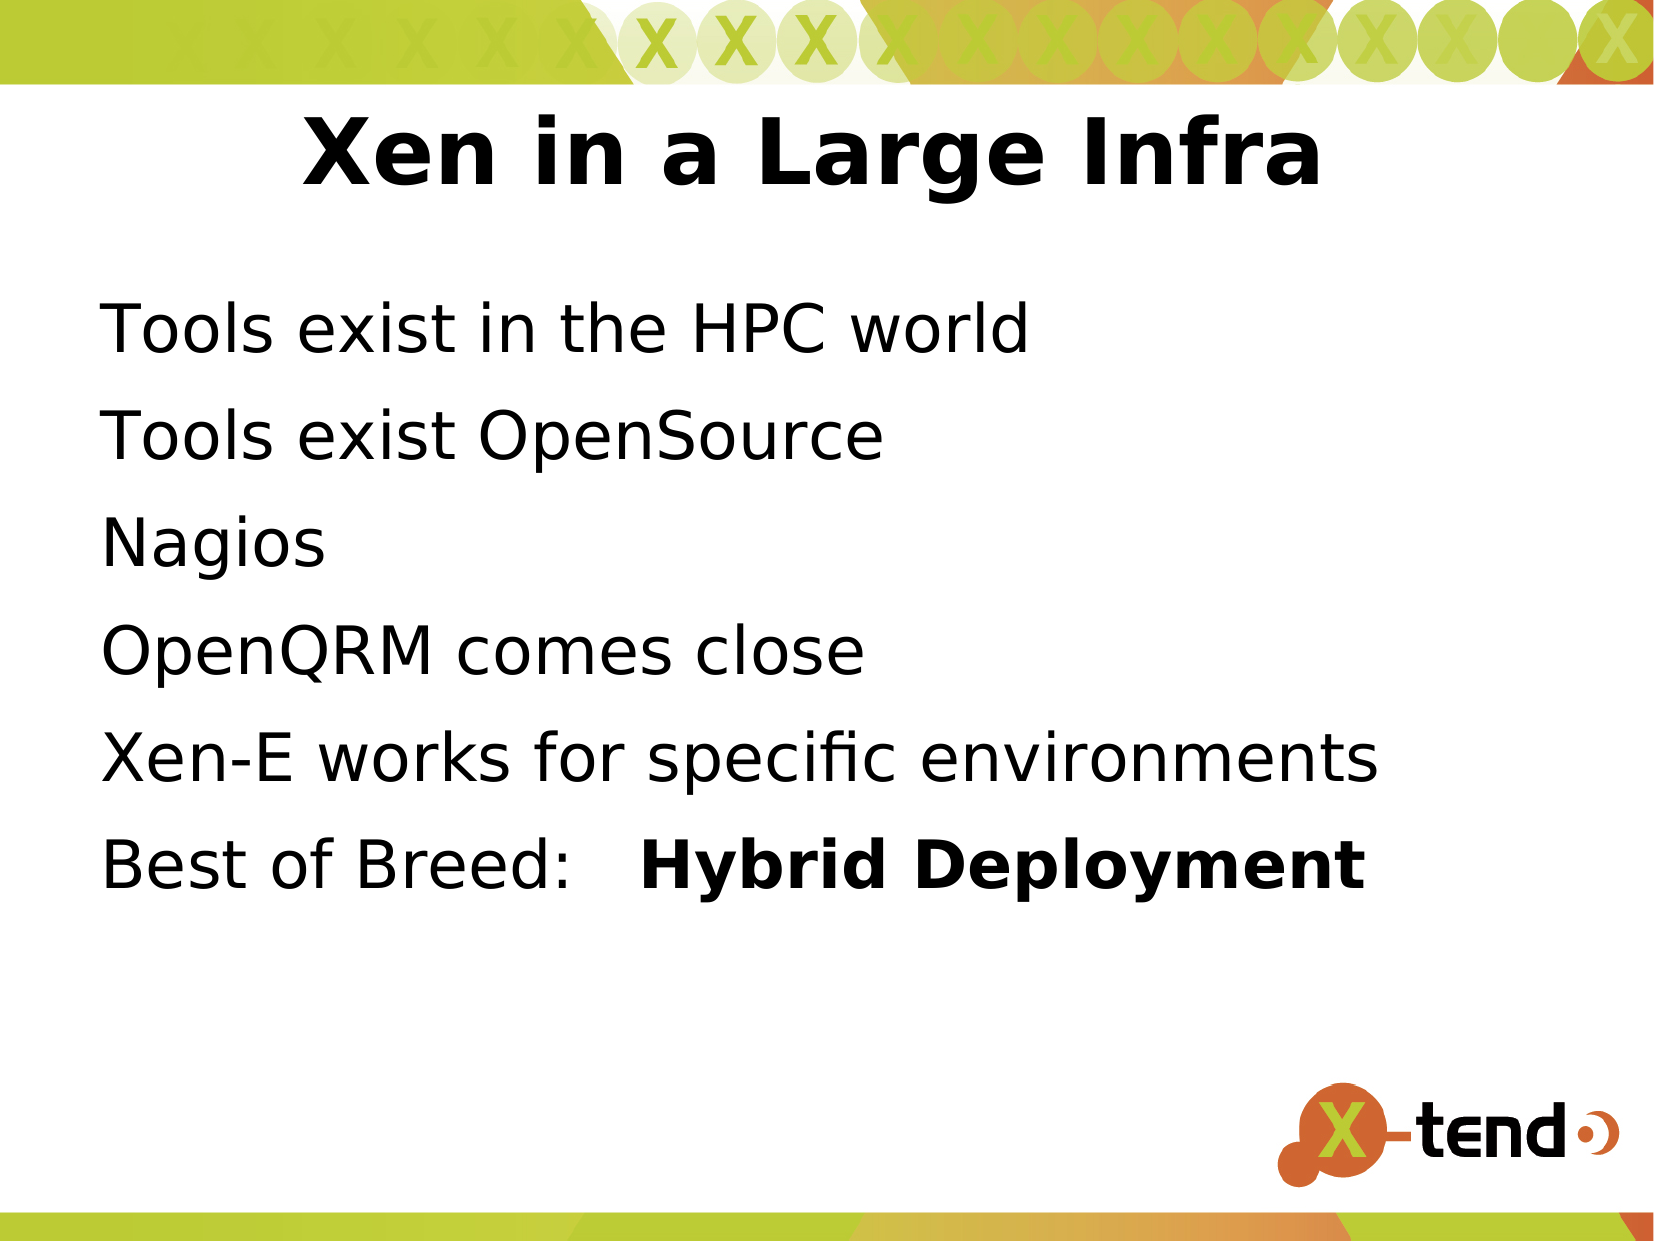

# Xen in a Large Infra
Tools exist in the HPC world
Tools exist OpenSource
Nagios
OpenQRM comes close
Xen-E works for specific environments
Best of Breed: Hybrid Deployment